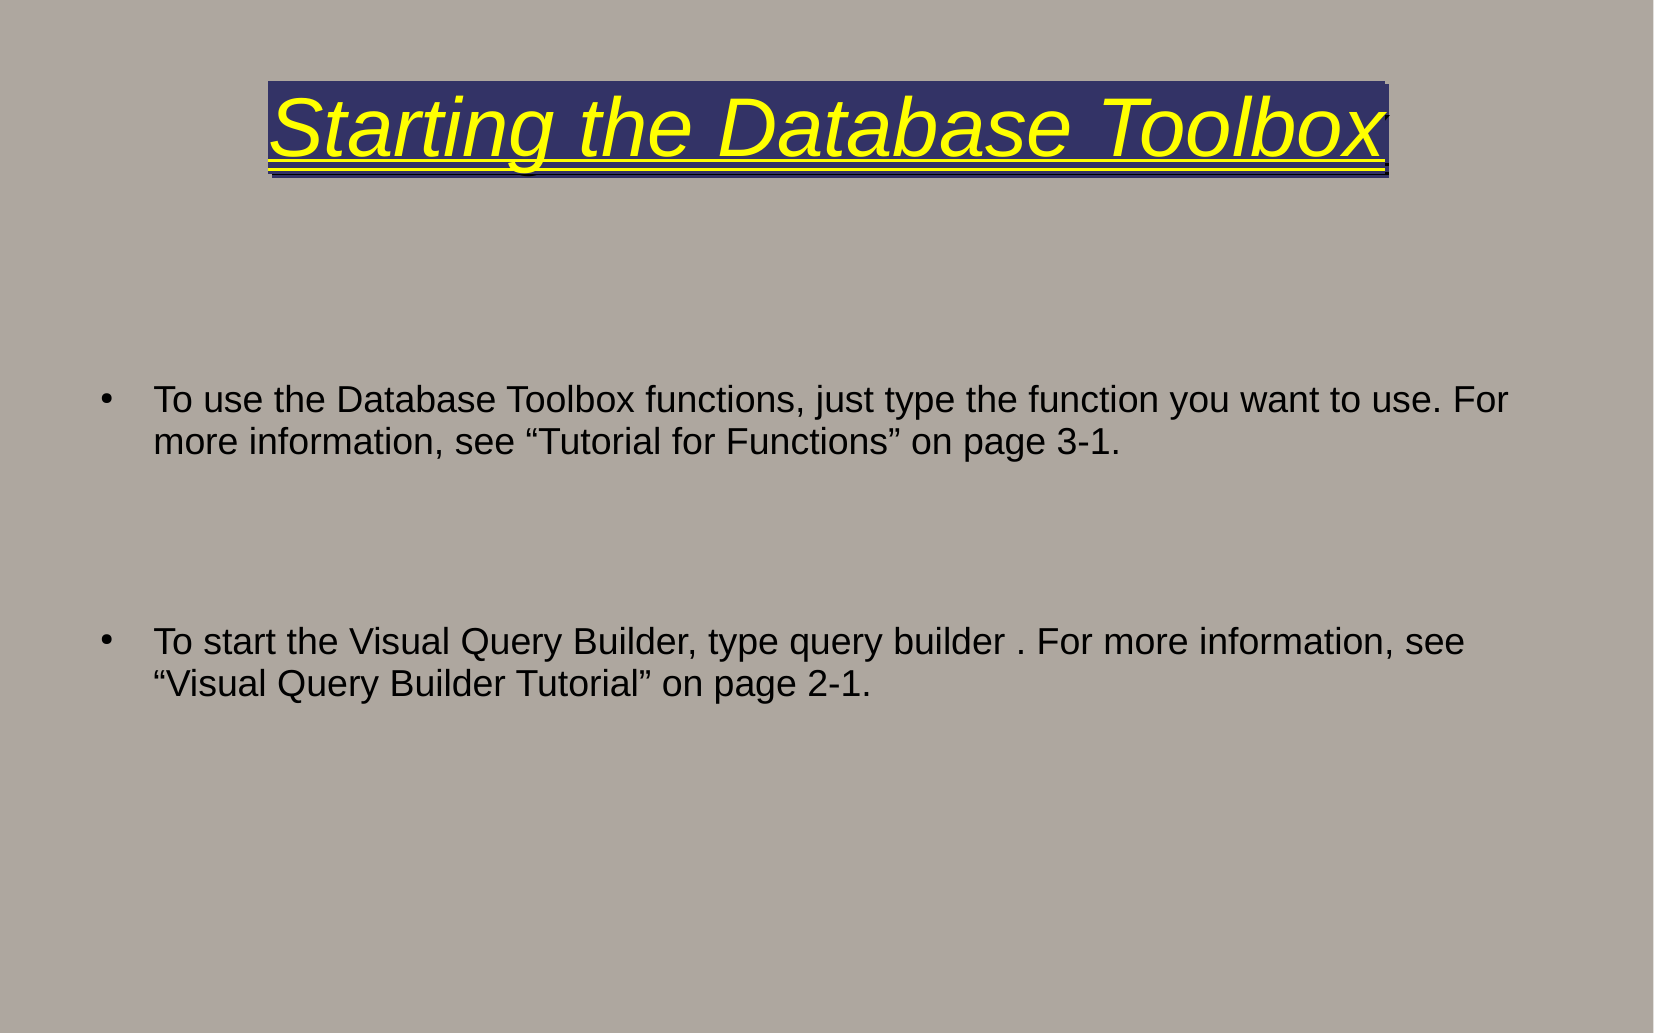

Starting the Database Toolbox
# To use the Database Toolbox functions, just type the function you want to use. For more information, see “Tutorial for Functions” on page 3-1.
To start the Visual Query Builder, type query builder . For more information, see “Visual Query Builder Tutorial” on page 2-1.